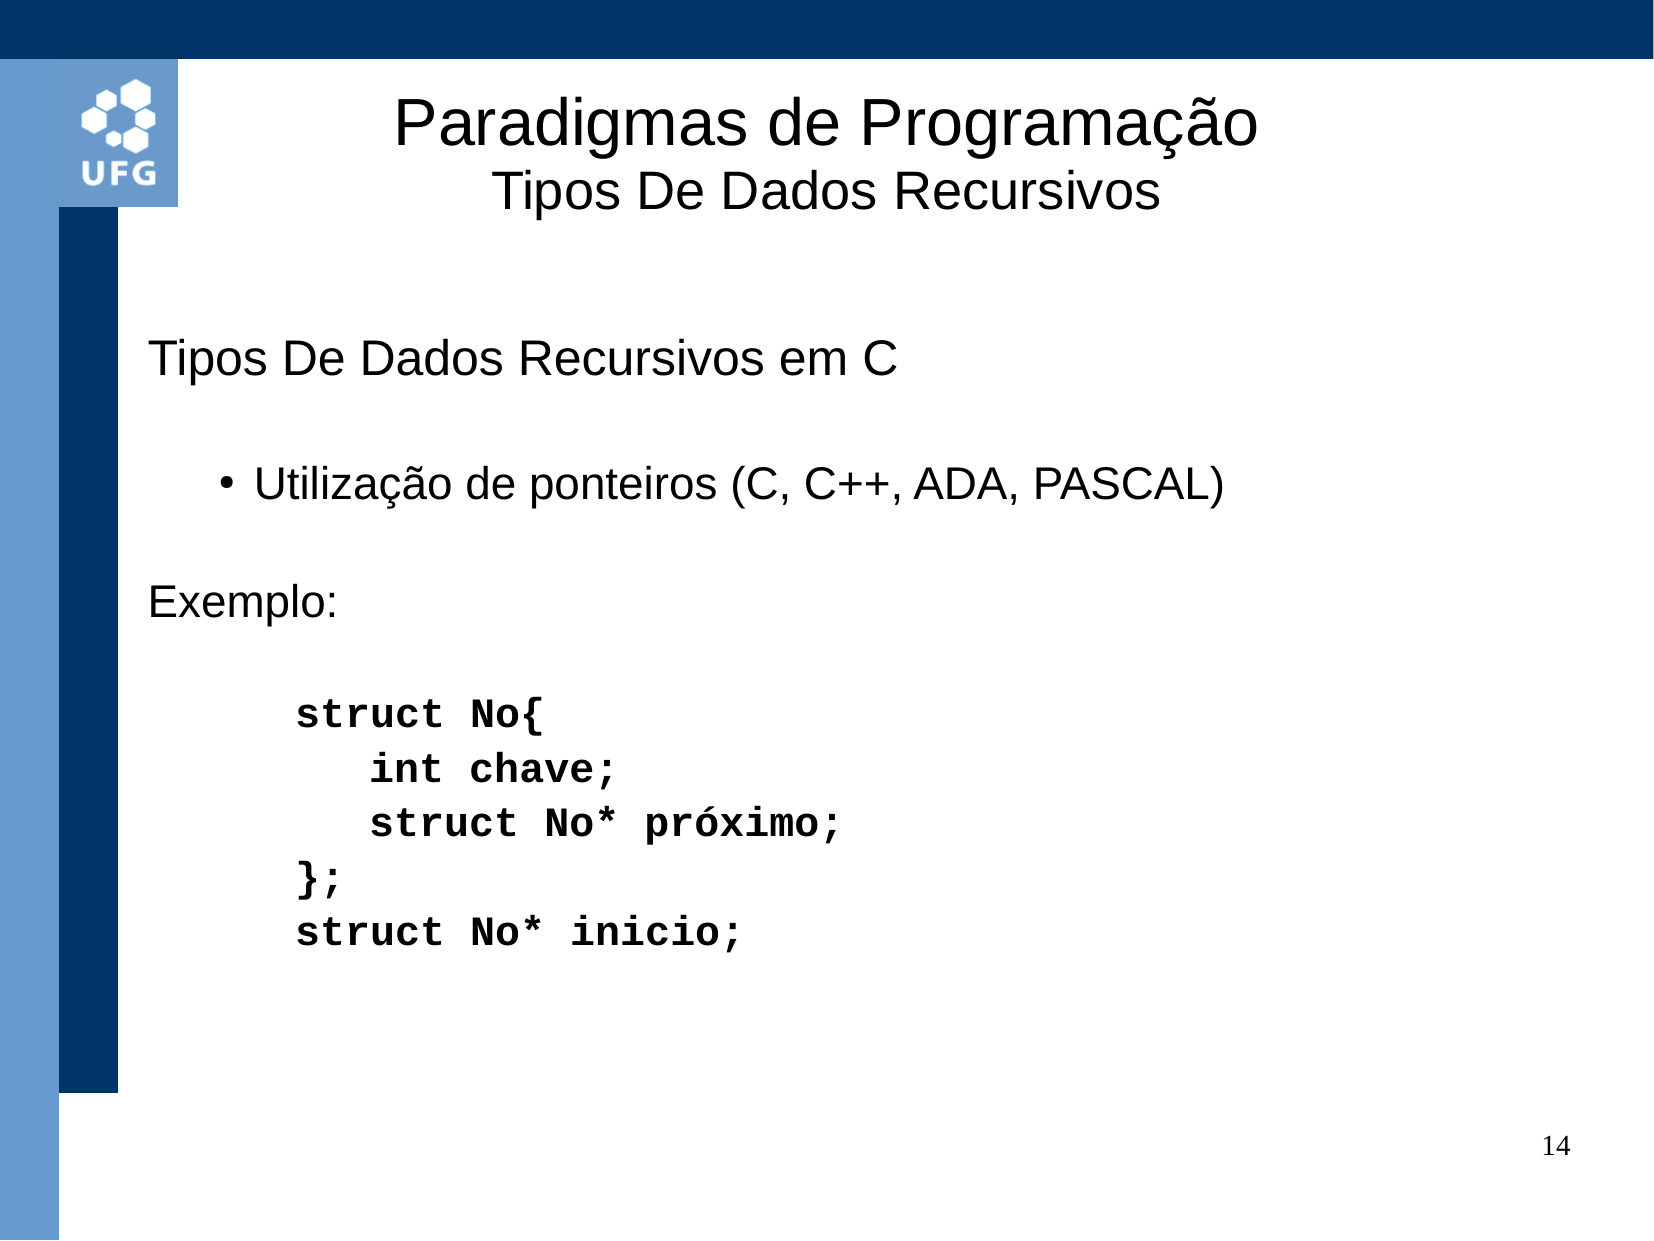

# Paradigmas de Programação Tipos De Dados Recursivos
Tipos De Dados Recursivos em C
Utilização de ponteiros (C, C++, ADA, PASCAL)
Exemplo:
		struct No{
			int chave;
			struct No* próximo;
		};
		struct No* inicio;
14